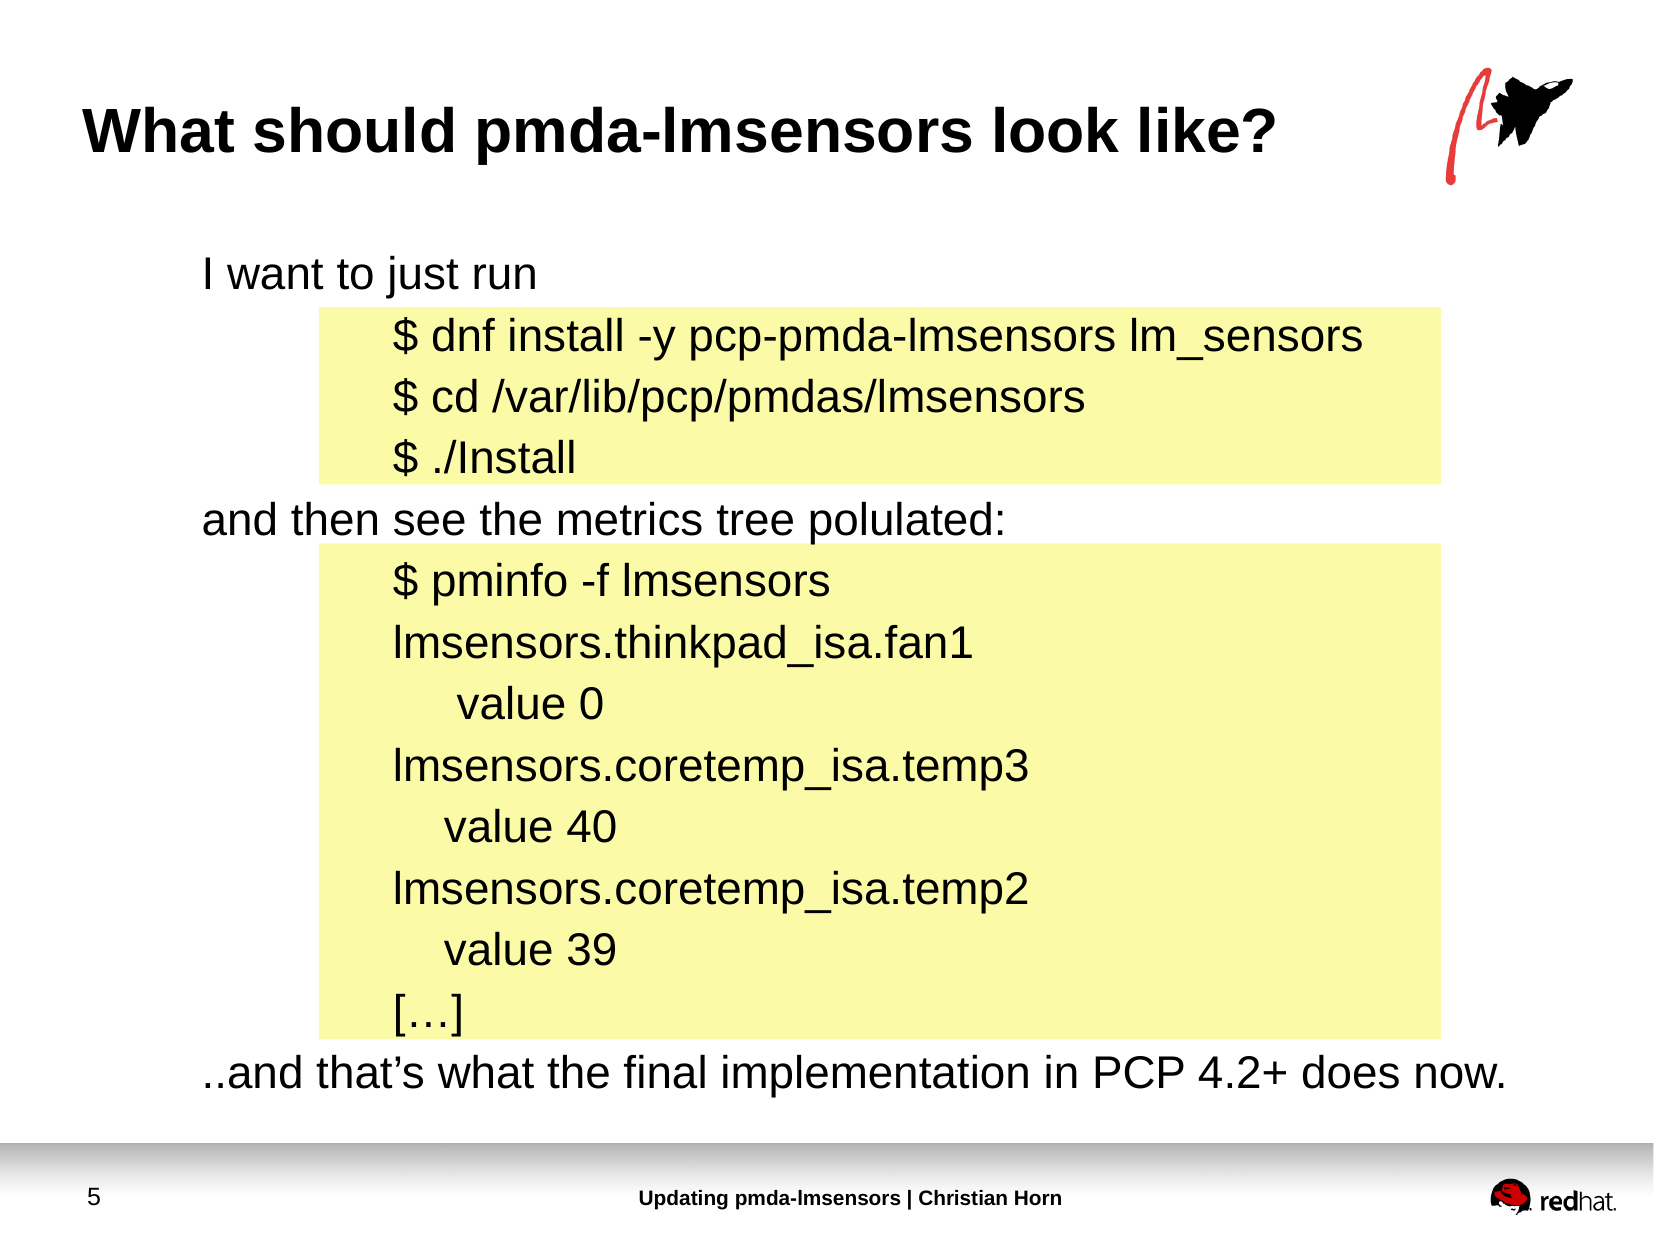

# What should pmda-lmsensors look like?
I want to just run
 $ dnf install -y pcp-pmda-lmsensors lm_sensors
 $ cd /var/lib/pcp/pmdas/lmsensors
 $ ./Install
and then see the metrics tree polulated:
 $ pminfo -f lmsensors
 lmsensors.thinkpad_isa.fan1
 value 0
 lmsensors.coretemp_isa.temp3
 value 40
 lmsensors.coretemp_isa.temp2
 value 39
 […]
..and that’s what the final implementation in PCP 4.2+ does now.